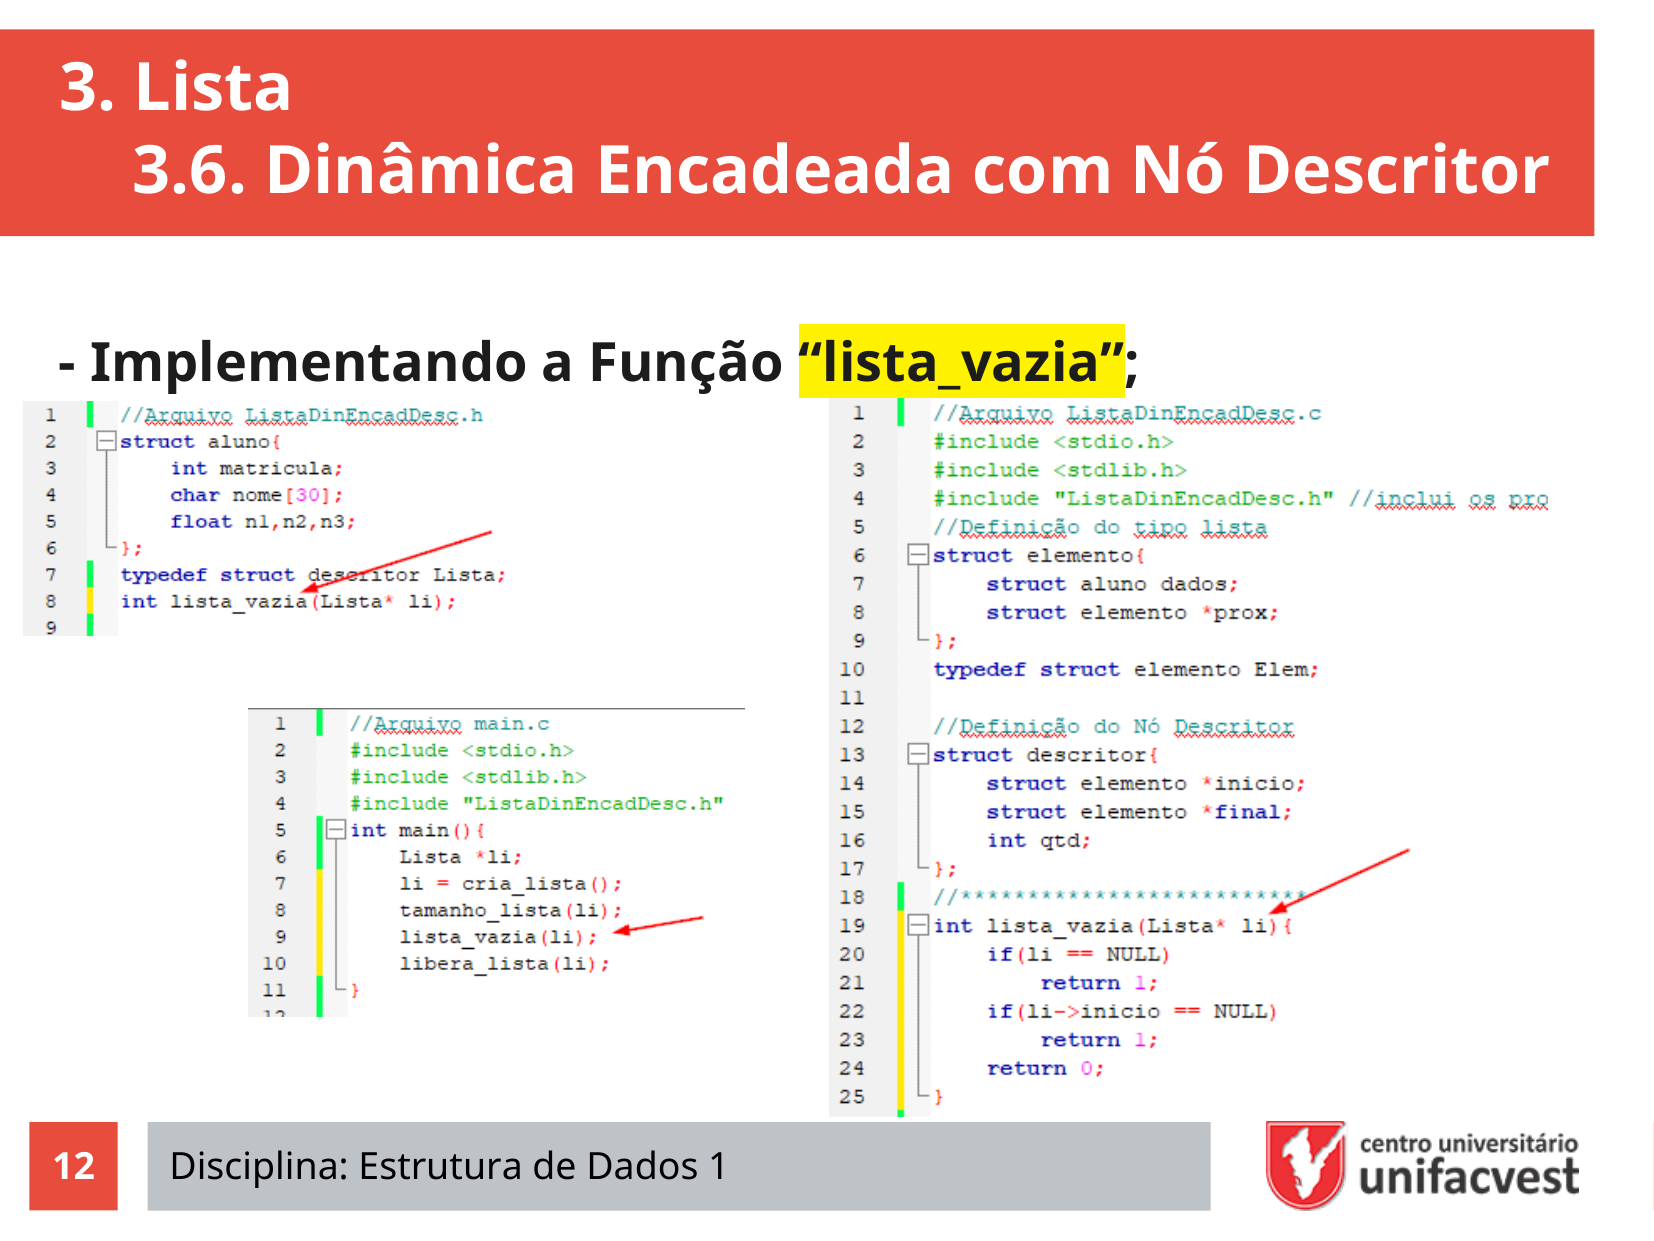

# 3. Lista 3.6. Dinâmica Encadeada com Nó Descritor
- Implementando a Função “lista_vazia”;
12
Disciplina: Estrutura de Dados 1